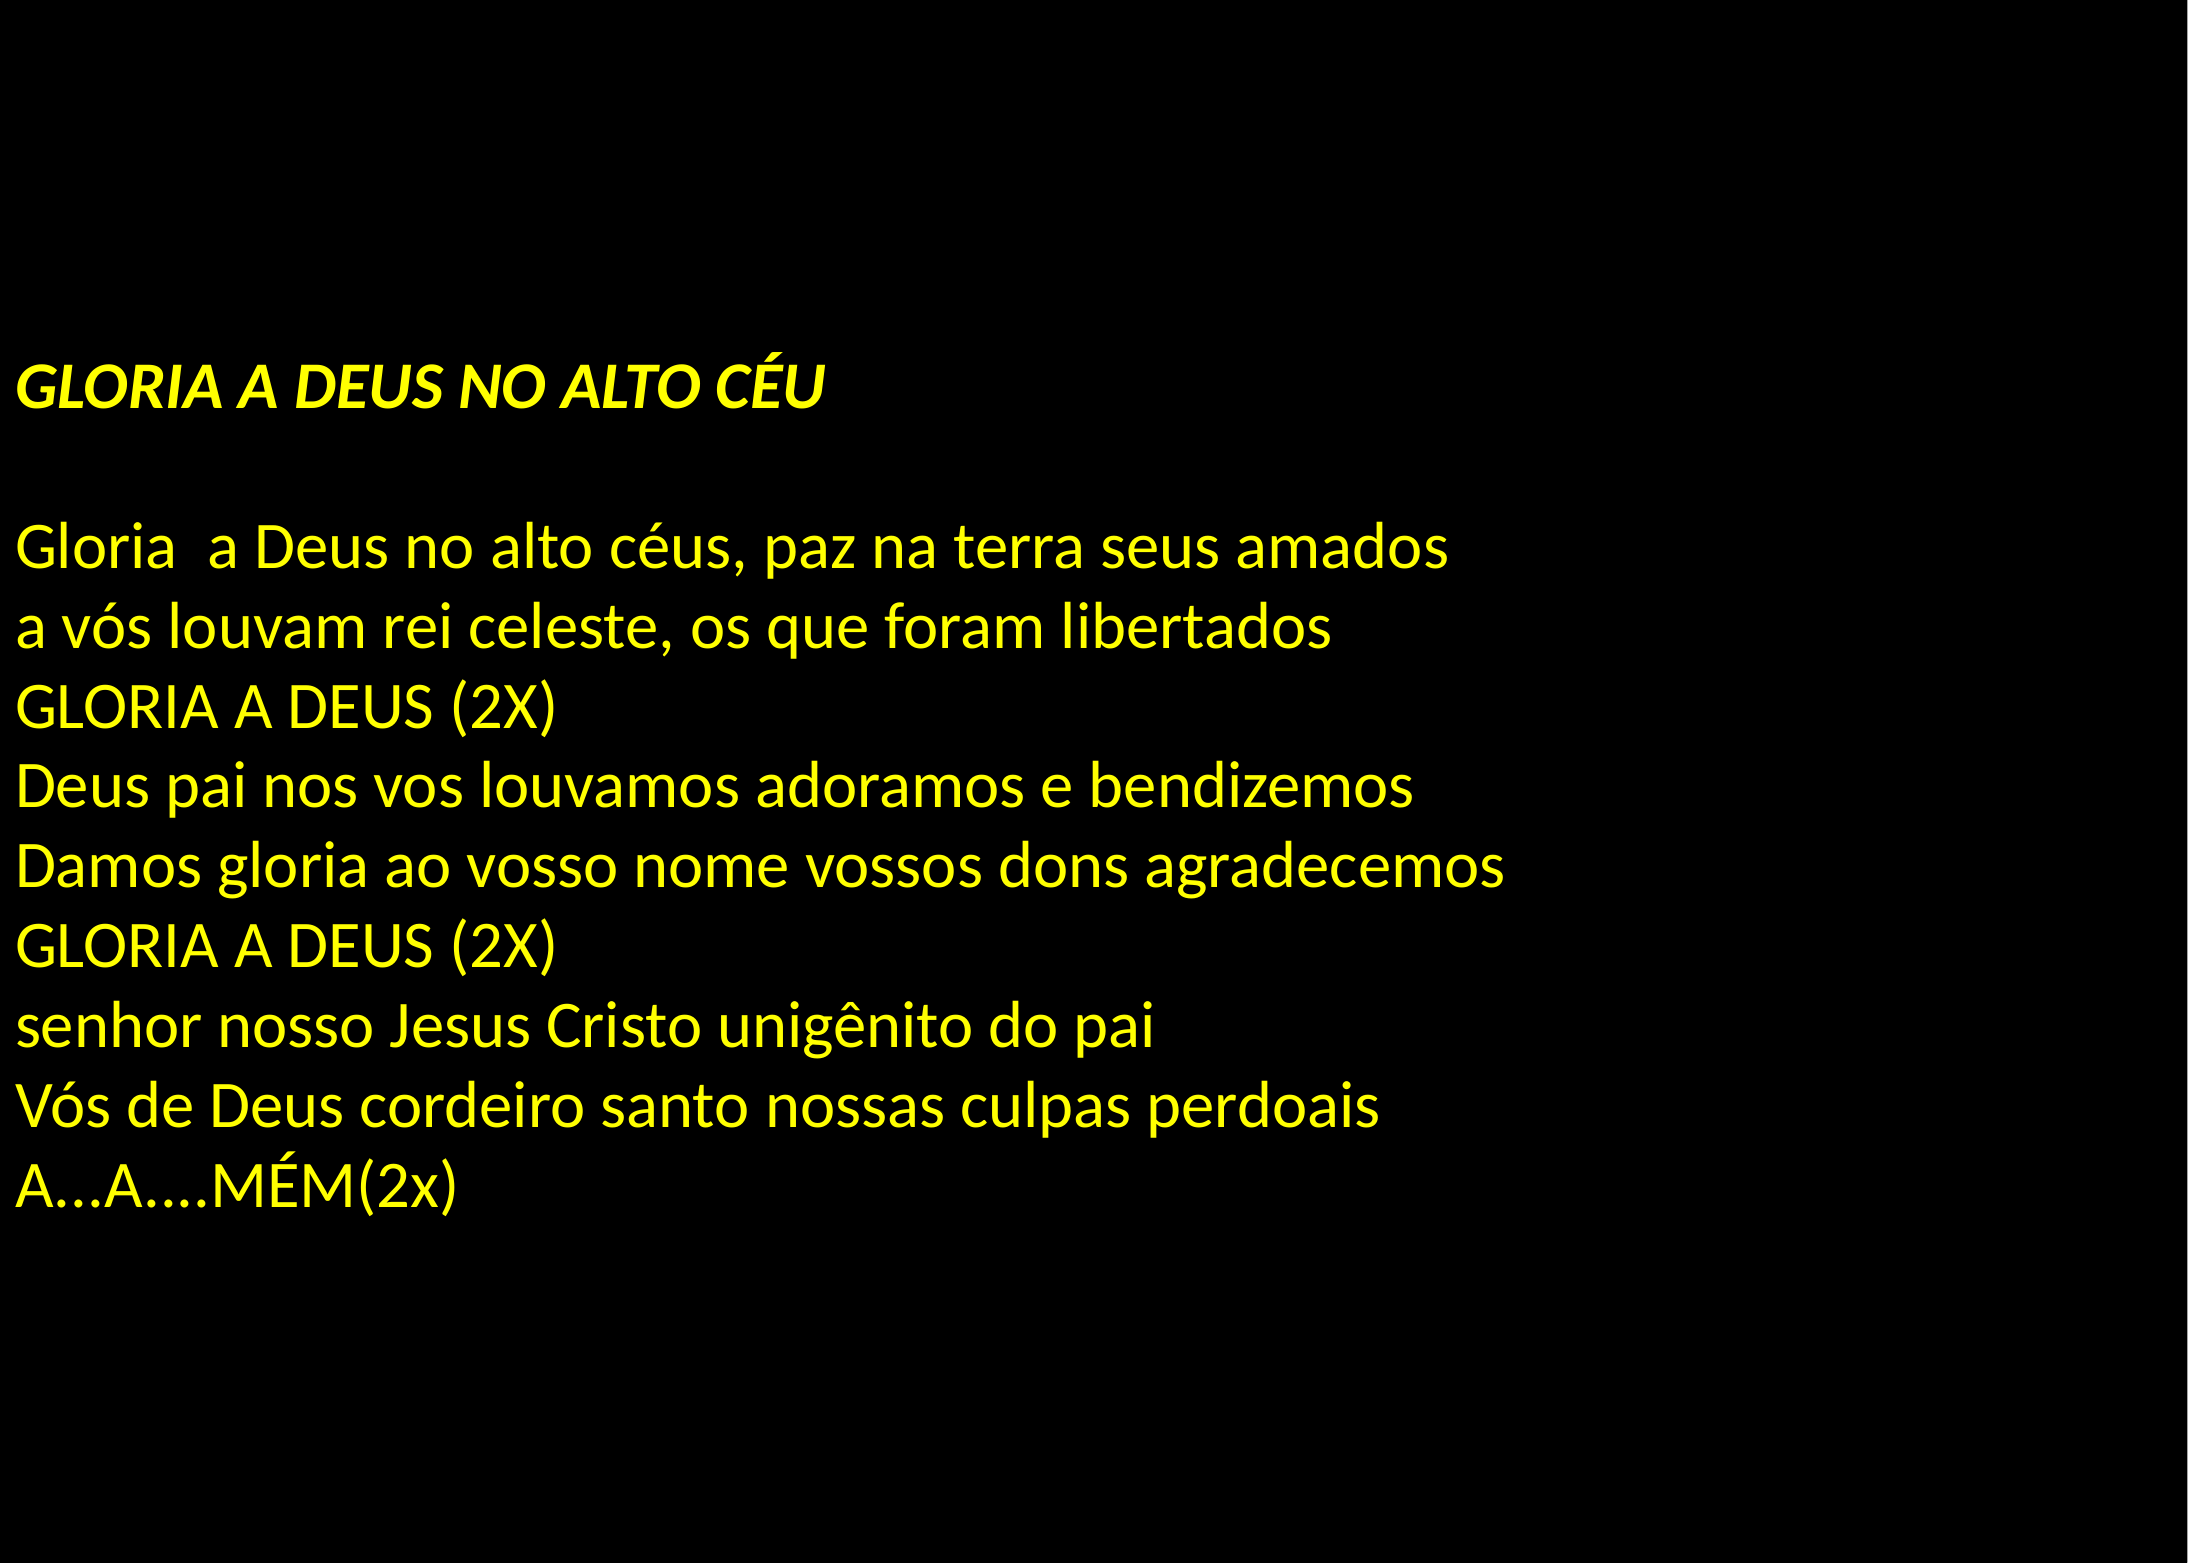

# GLORIA A DEUS NO ALTO CÉU Gloria a Deus no alto céus, paz na terra seus amados a vós louvam rei celeste, os que foram libertados GLORIA A DEUS (2X) Deus pai nos vos louvamos adoramos e bendizemos Damos gloria ao vosso nome vossos dons agradecemos GLORIA A DEUS (2X) senhor nosso Jesus Cristo unigênito do pai Vós de Deus cordeiro santo nossas culpas perdoais A...A....MÉM(2x)